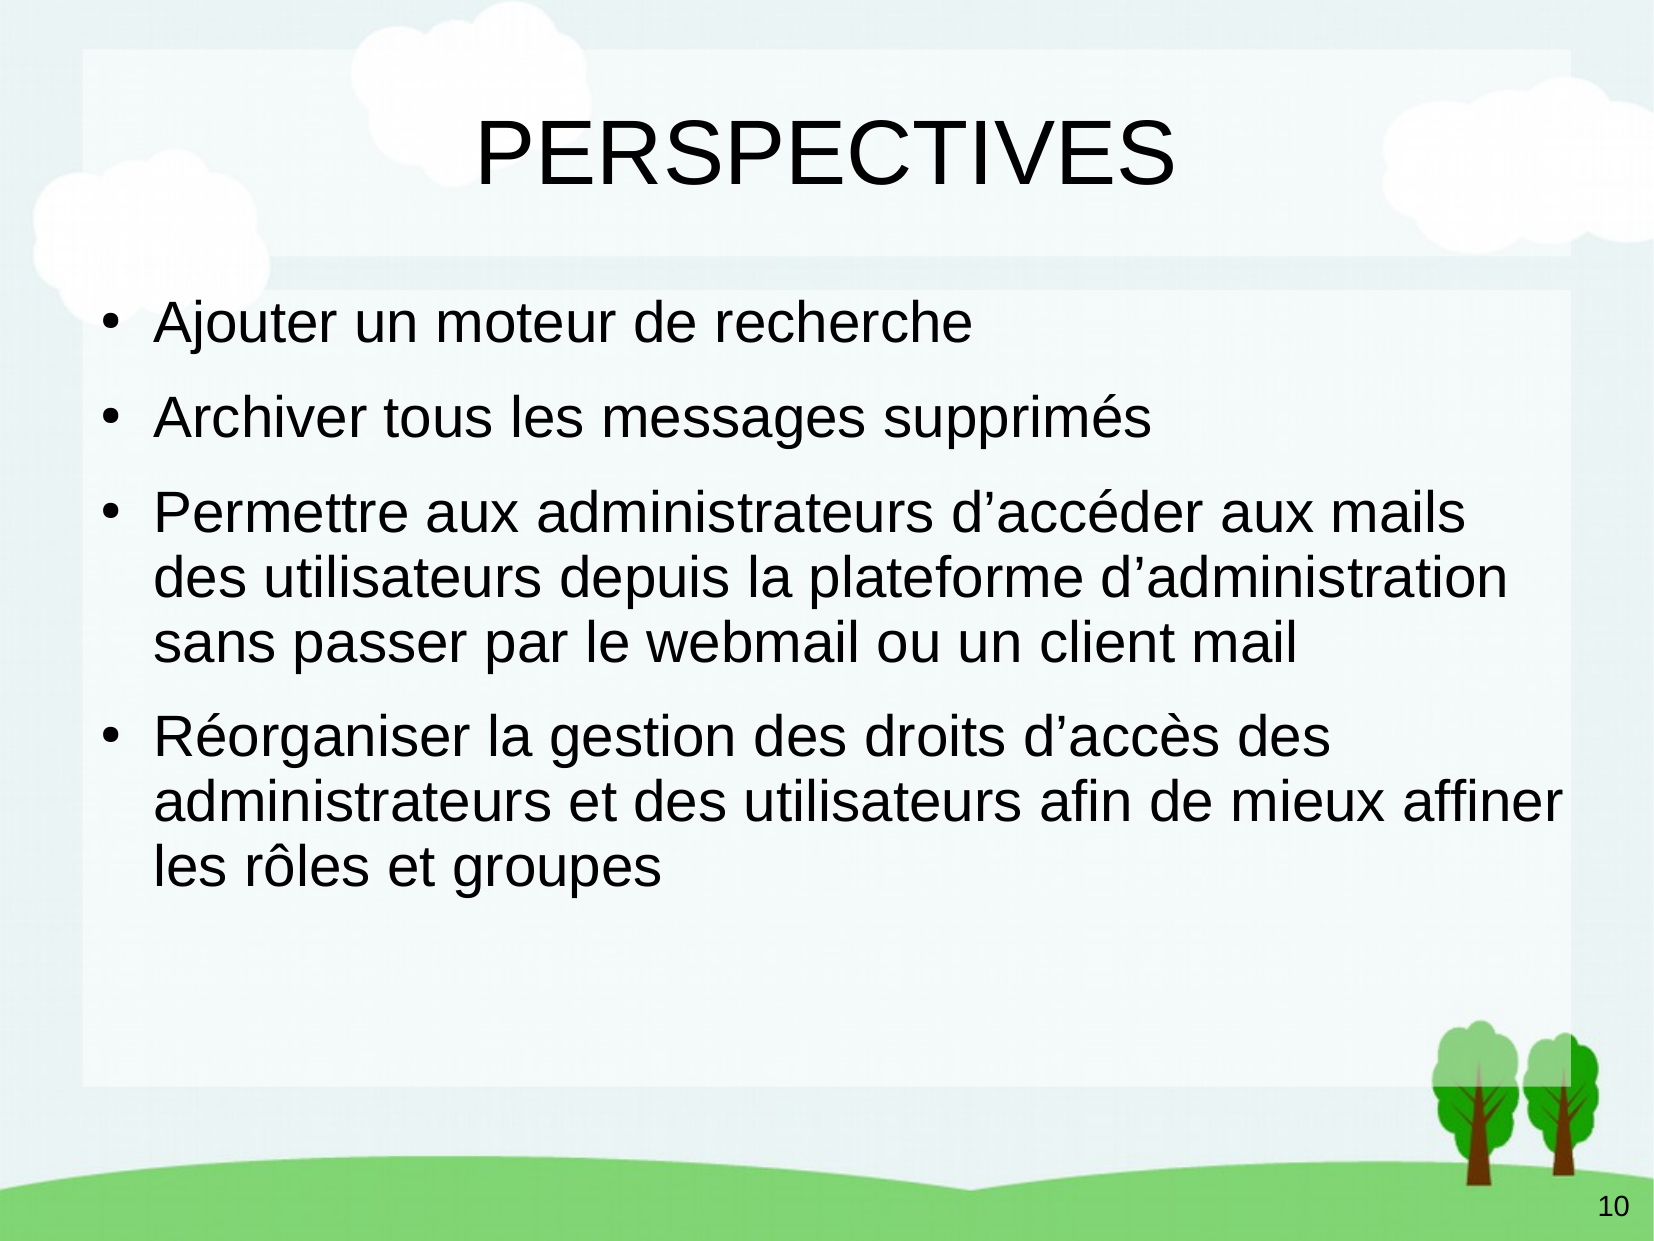

# PERSPECTIVES
Ajouter un moteur de recherche
Archiver tous les messages supprimés
Permettre aux administrateurs d’accéder aux mails des utilisateurs depuis la plateforme d’administration sans passer par le webmail ou un client mail
Réorganiser la gestion des droits d’accès des administrateurs et des utilisateurs afin de mieux affiner les rôles et groupes
10